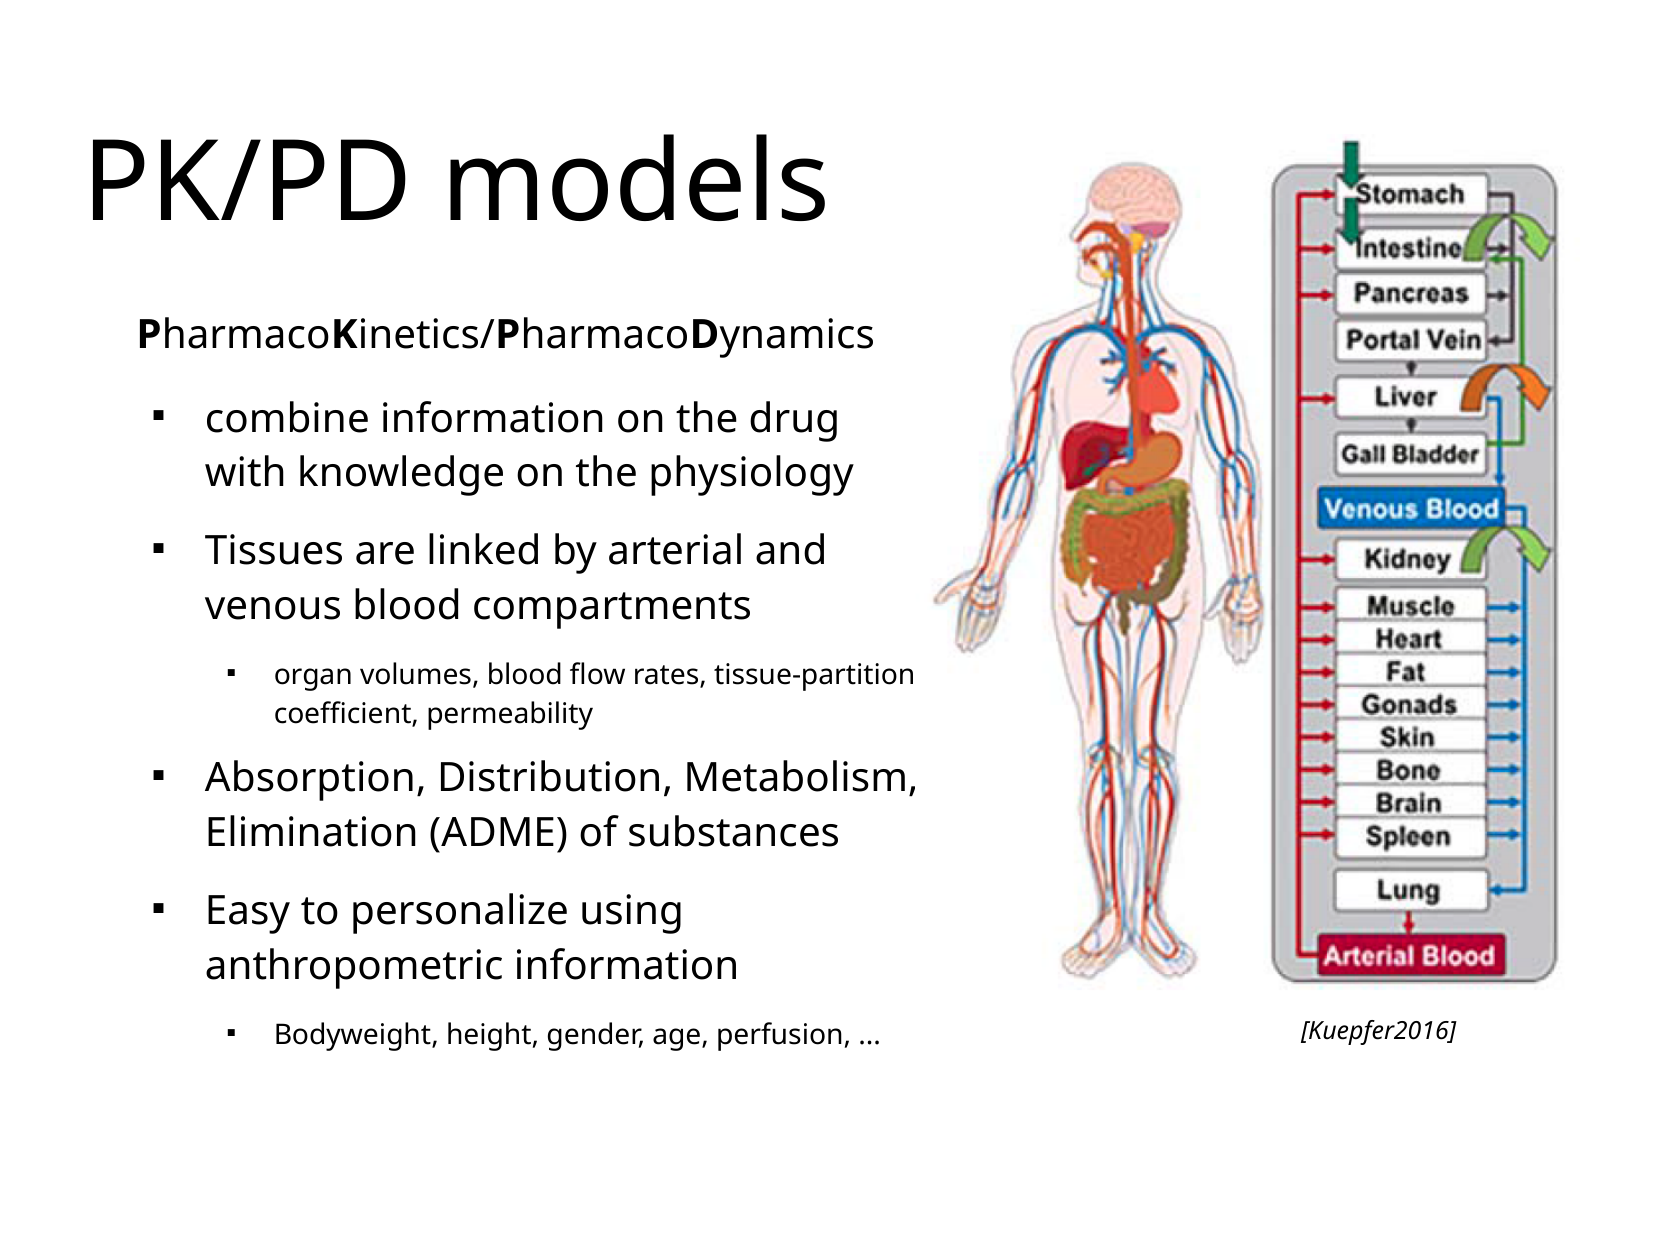

# PK/PD models
PharmacoKinetics/PharmacoDynamics
combine information on the drug with knowledge on the physiology
Tissues are linked by arterial and venous blood compartments
organ volumes, blood flow rates, tissue-partition coefficient, permeability
Absorption, Distribution, Metabolism, Elimination (ADME) of substances
Easy to personalize using anthropometric information
Bodyweight, height, gender, age, perfusion, ...
[Kuepfer2016]